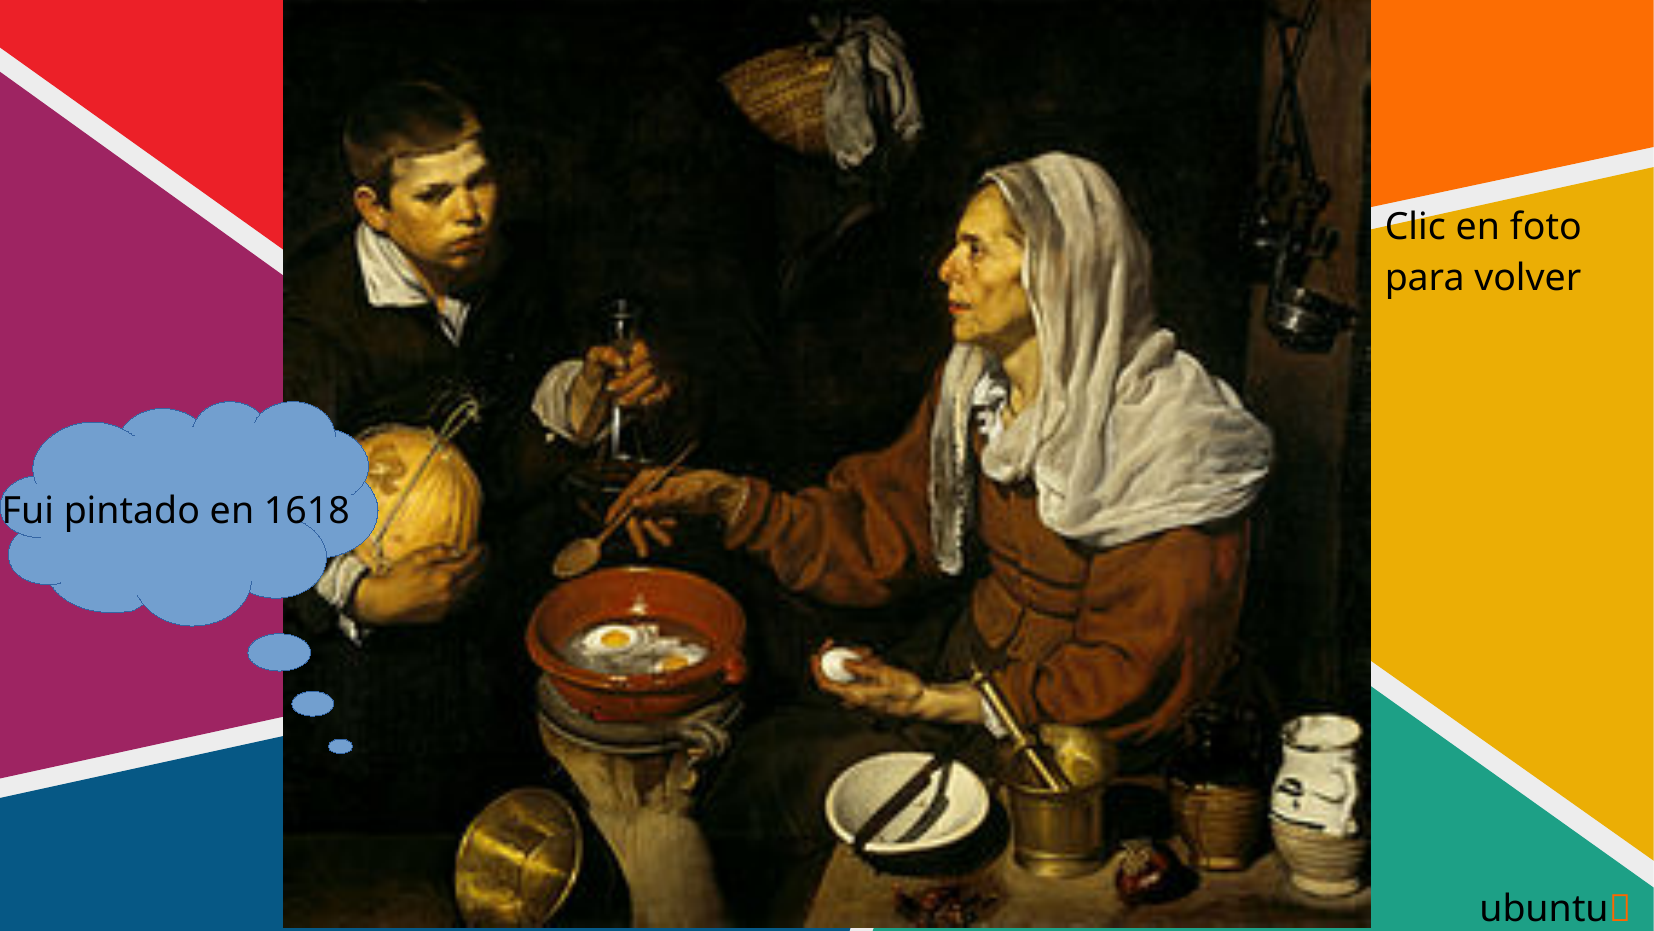

#
Clic en foto para volver
Fui pintado en 1618
ubuntu